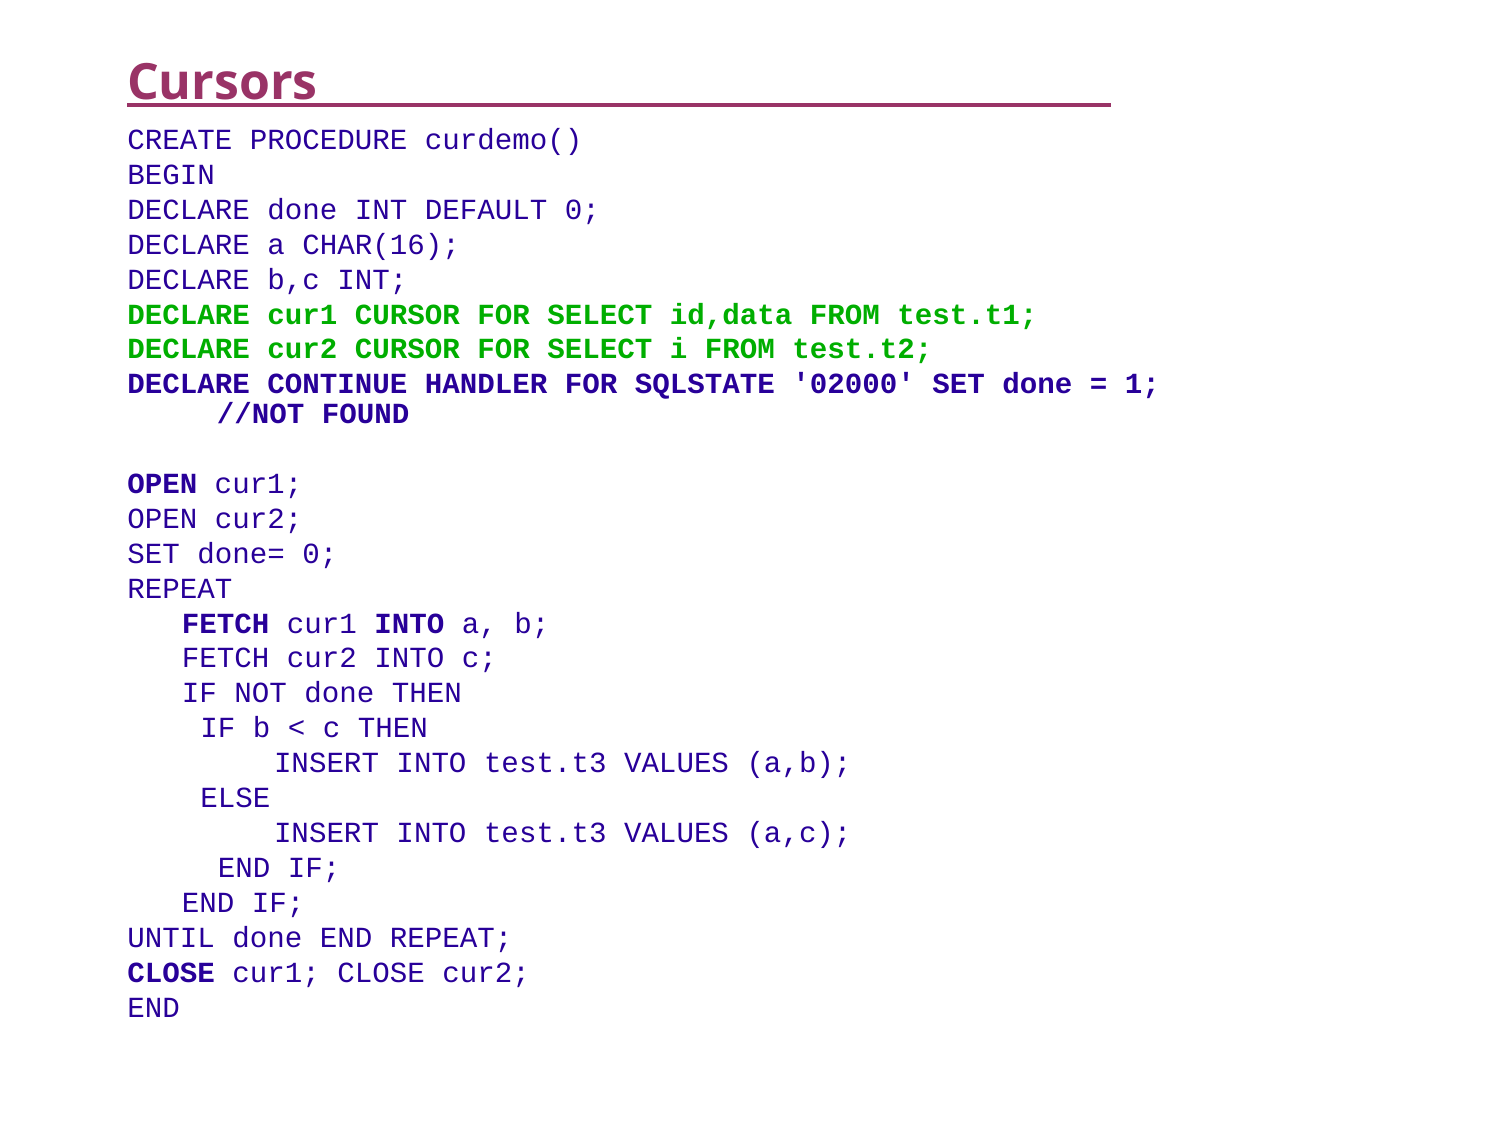

# Cursors
CREATE PROCEDURE curdemo()
BEGIN
DECLARE done INT DEFAULT 0;
DECLARE a CHAR(16);
DECLARE b,c INT;
DECLARE cur1 CURSOR FOR SELECT id,data FROM test.t1;
DECLARE cur2 CURSOR FOR SELECT i FROM test.t2;
DECLARE CONTINUE HANDLER FOR SQLSTATE '02000' SET done = 1;
 //NOT FOUND
OPEN cur1;
OPEN cur2;
SET done= 0;
REPEAT
	FETCH cur1 INTO a, b;
	FETCH cur2 INTO c;
	IF NOT done THEN
		IF b < c THEN
			INSERT INTO test.t3 VALUES (a,b);
		ELSE
			INSERT INTO test.t3 VALUES (a,c);
		 END IF;
	END IF;
UNTIL done END REPEAT;
CLOSE cur1; CLOSE cur2;
END